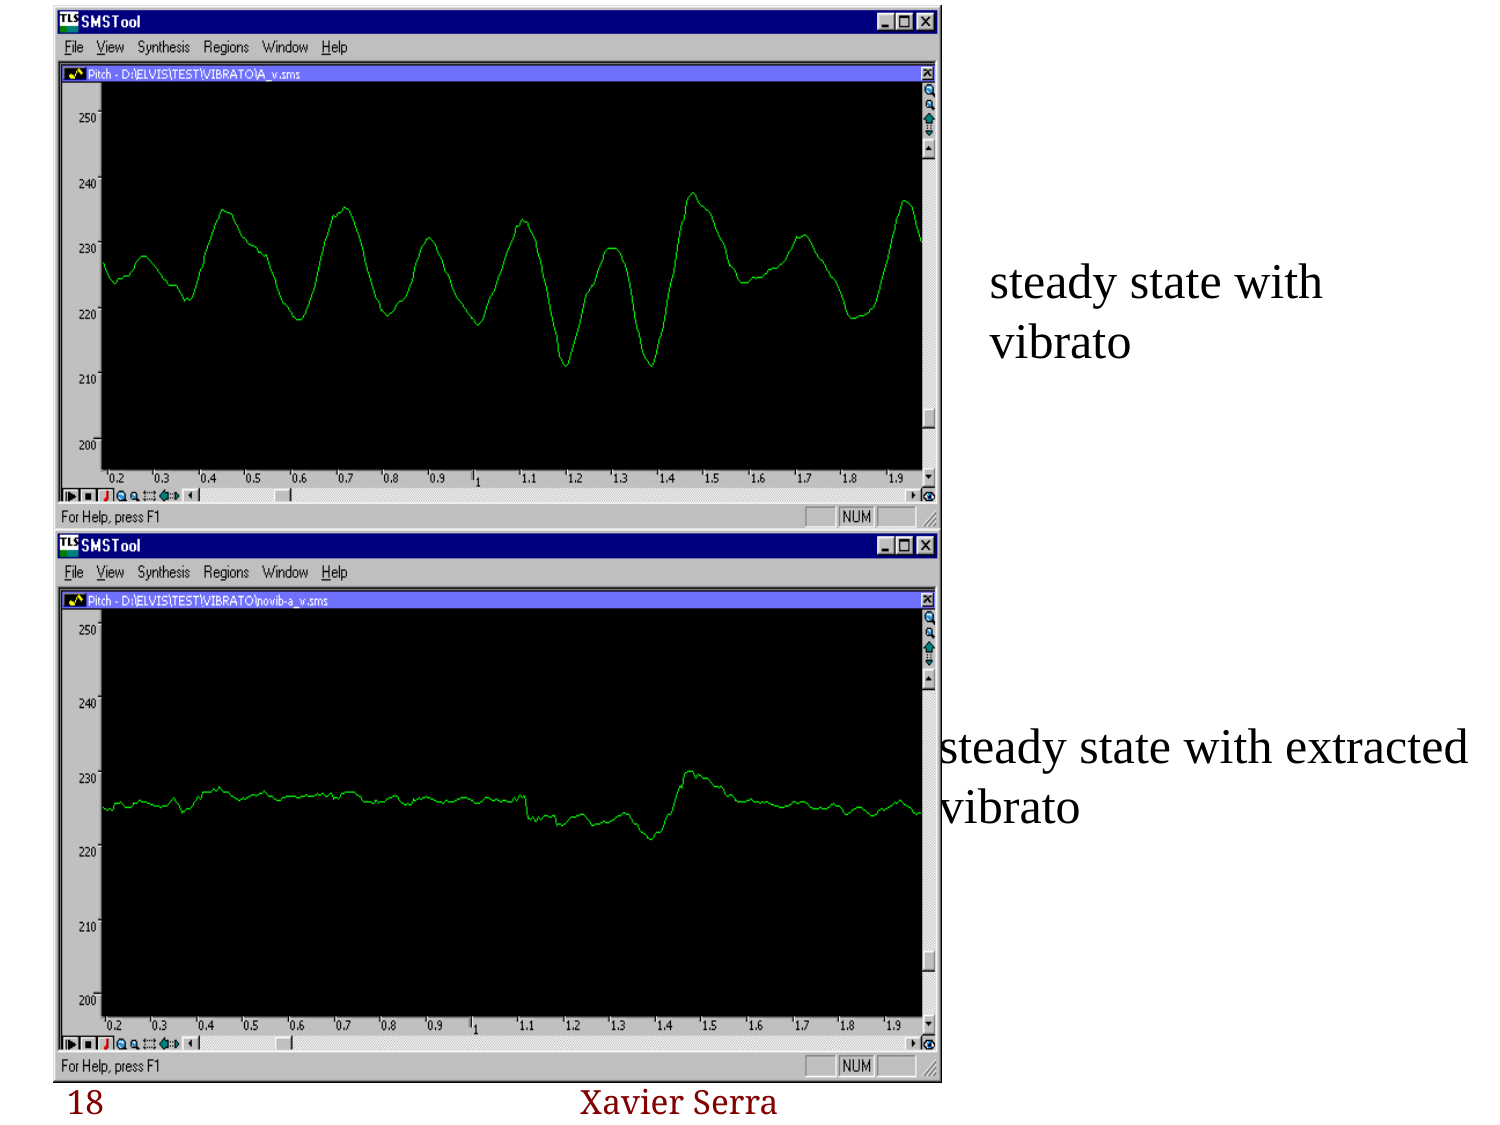

steady state with
vibrato
steady state with extracted
vibrato
X. Serra
Xavier Serra